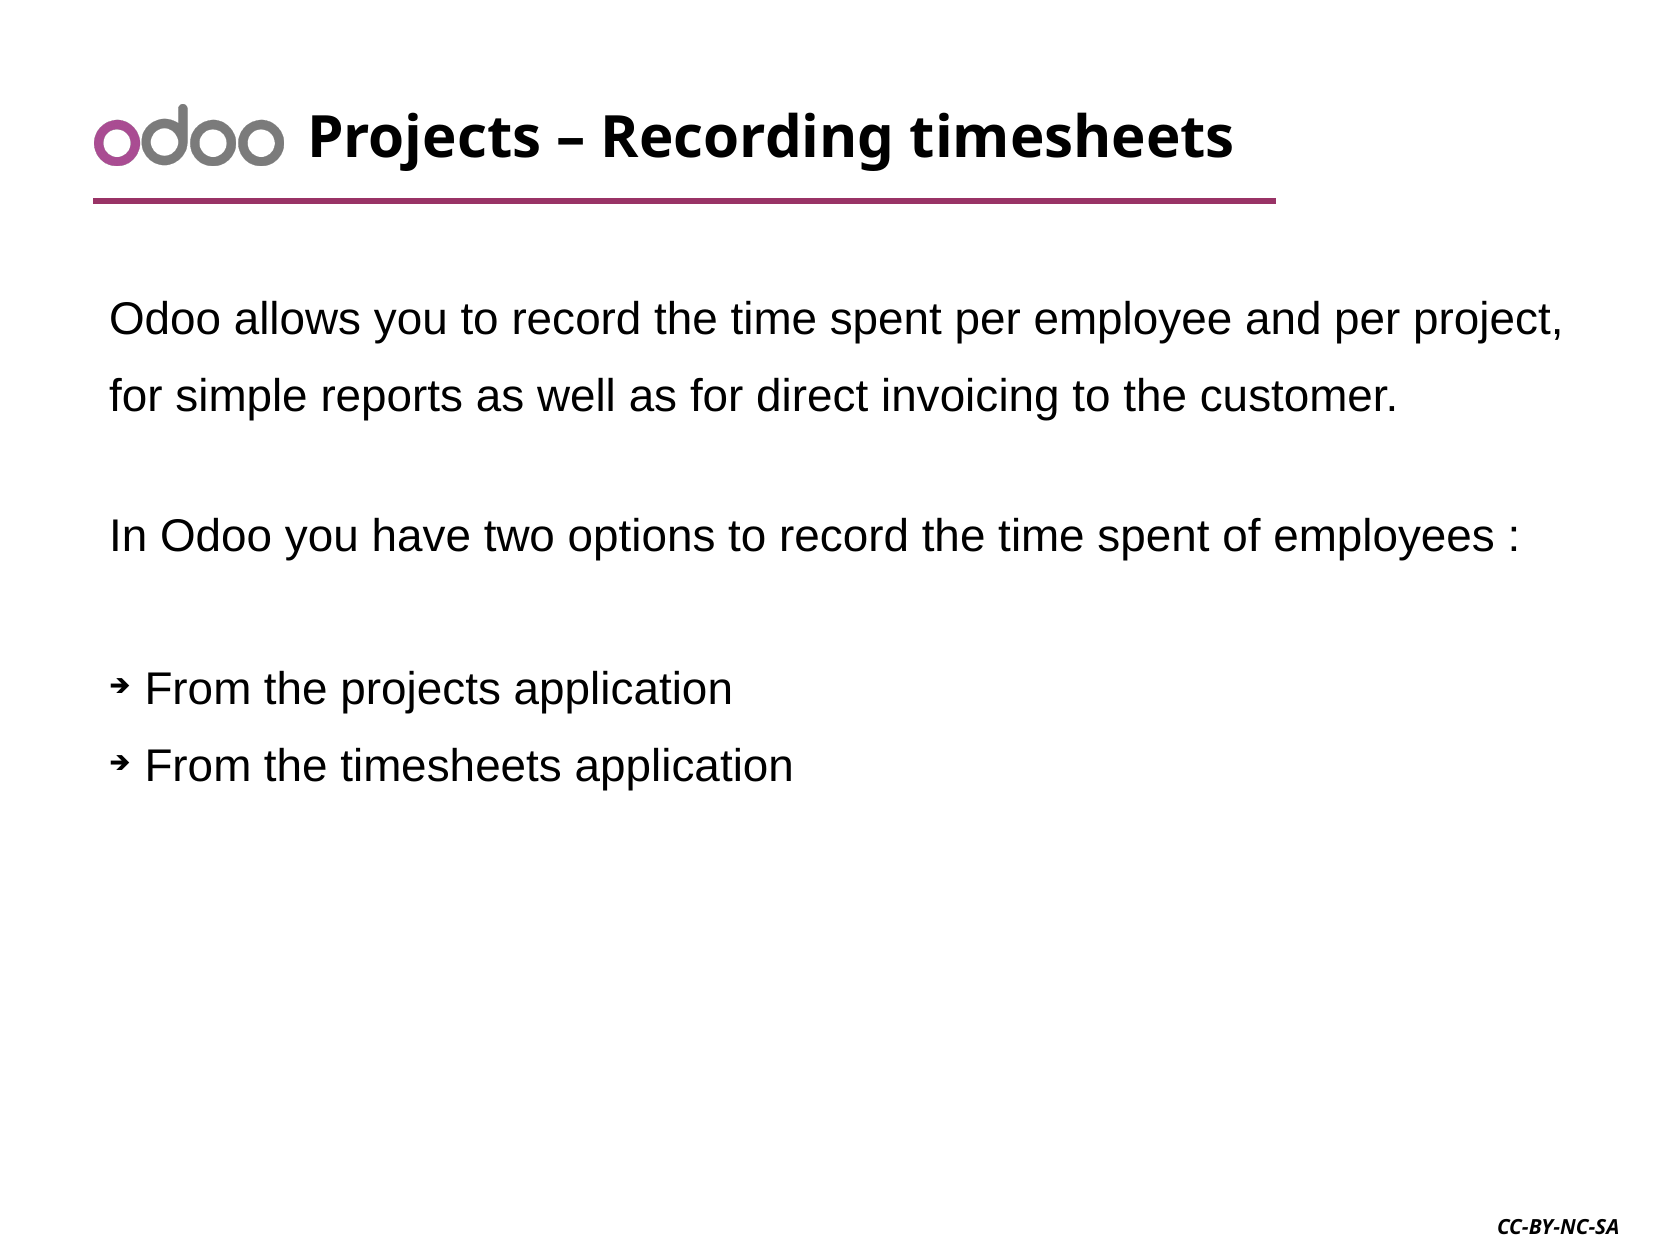

# Projects – Recording timesheets
Odoo allows you to record the time spent per employee and per project, for simple reports as well as for direct invoicing to the customer.
In Odoo you have two options to record the time spent of employees :
From the projects application
From the timesheets application
CC-BY-NC-SA